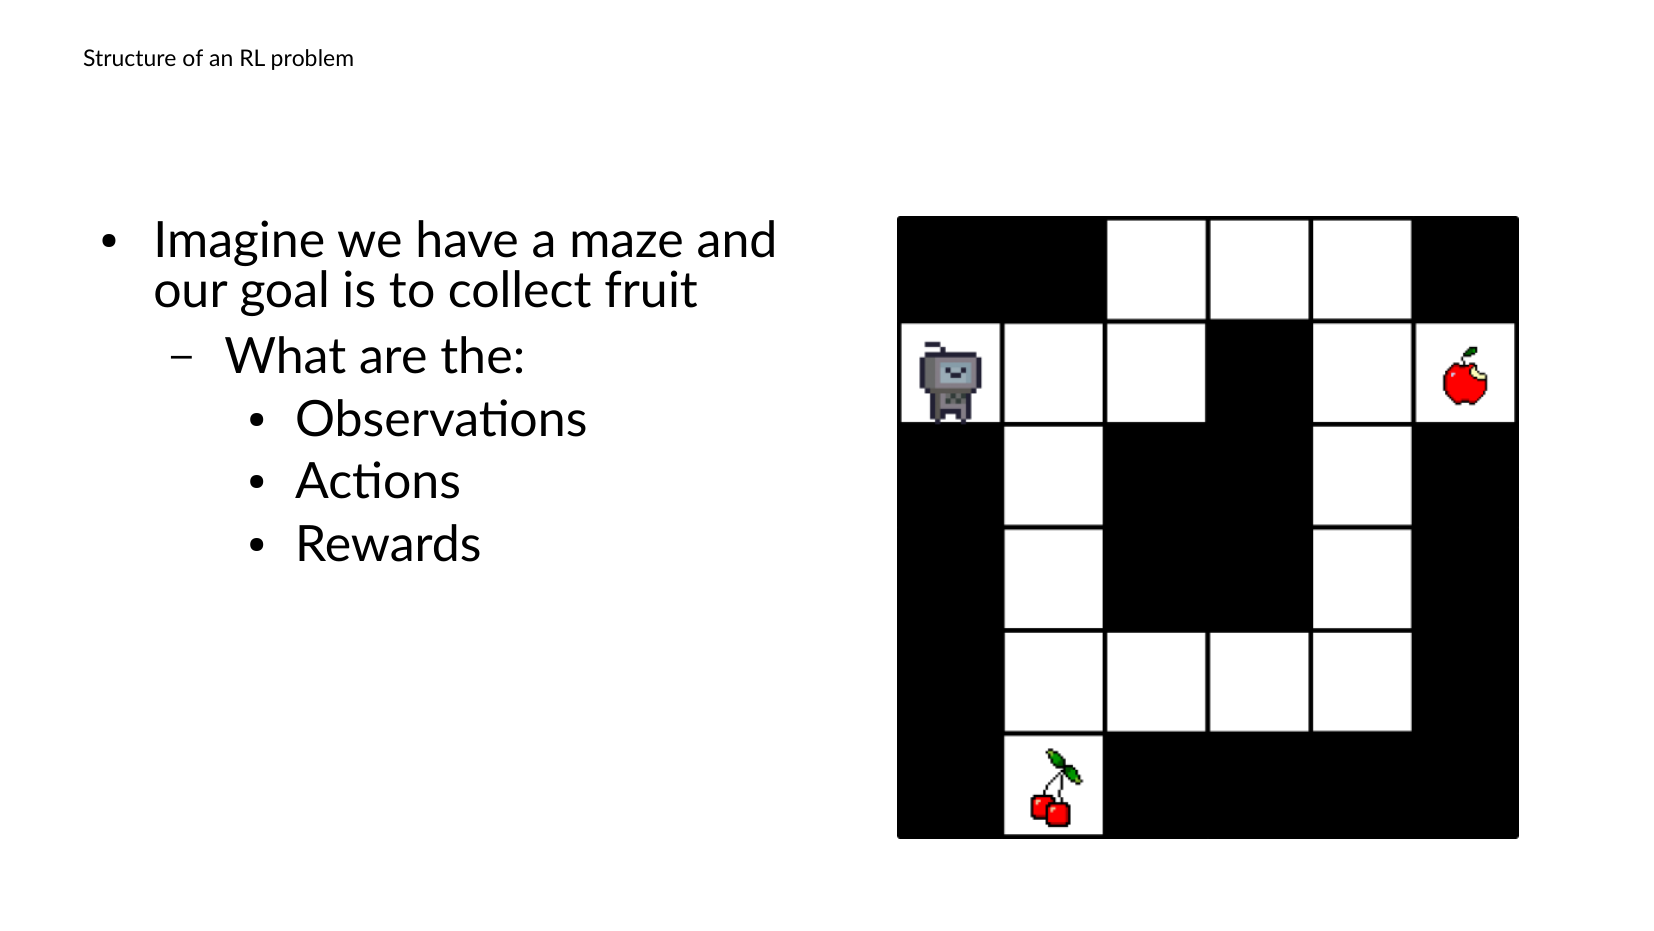

# Structure of an RL problem
Imagine we have a maze and our goal is to collect fruit
What are the:
Observations
Actions
Rewards